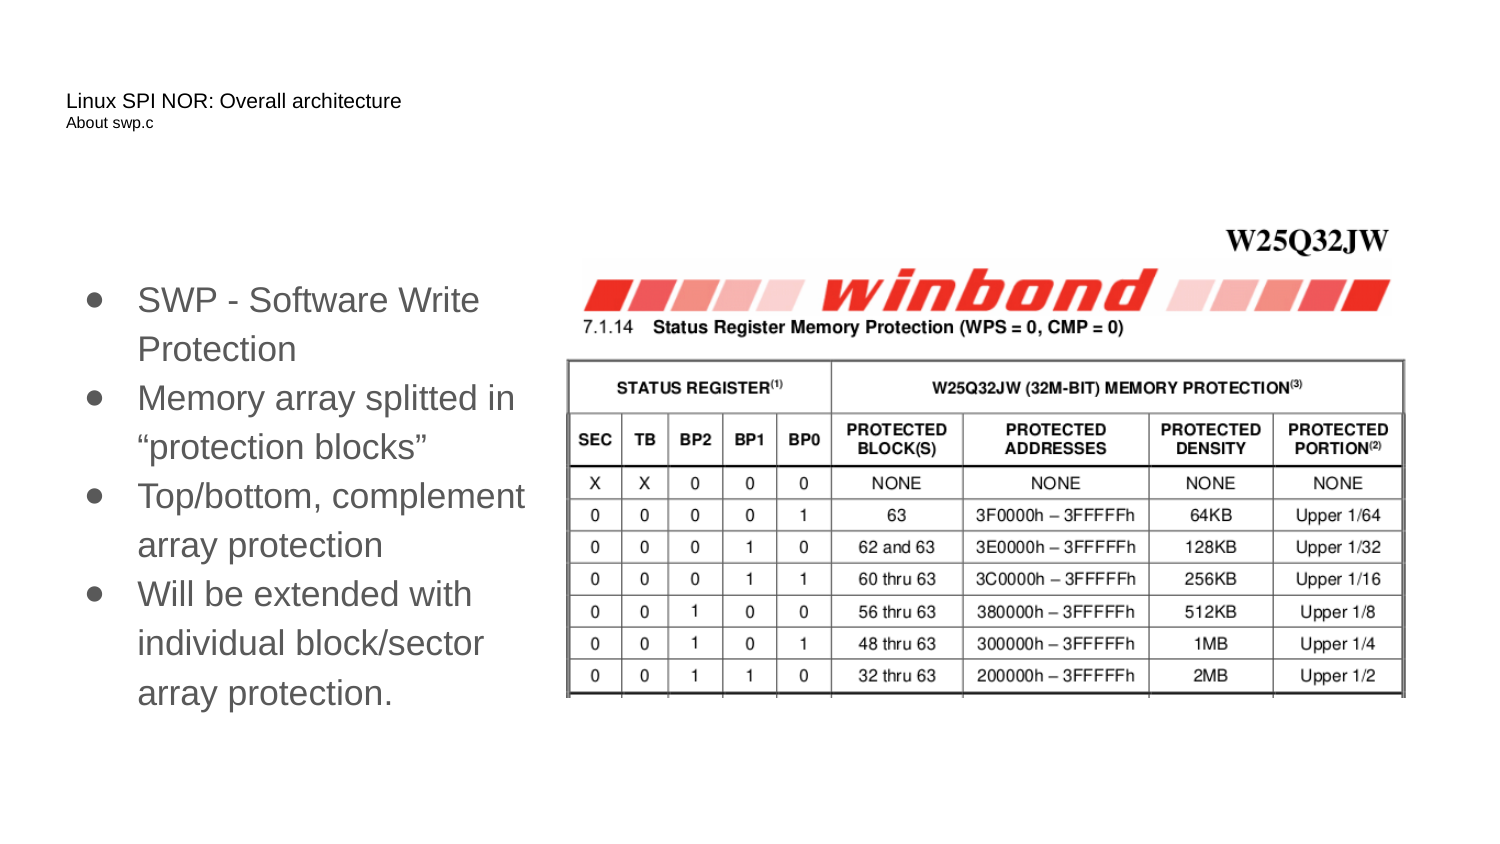

# Linux SPI NOR: Overall architecture About swp.c
SWP - Software Write Protection
Memory array splitted in “protection blocks”
Top/bottom, complement array protection
Will be extended with individual block/sector array protection.